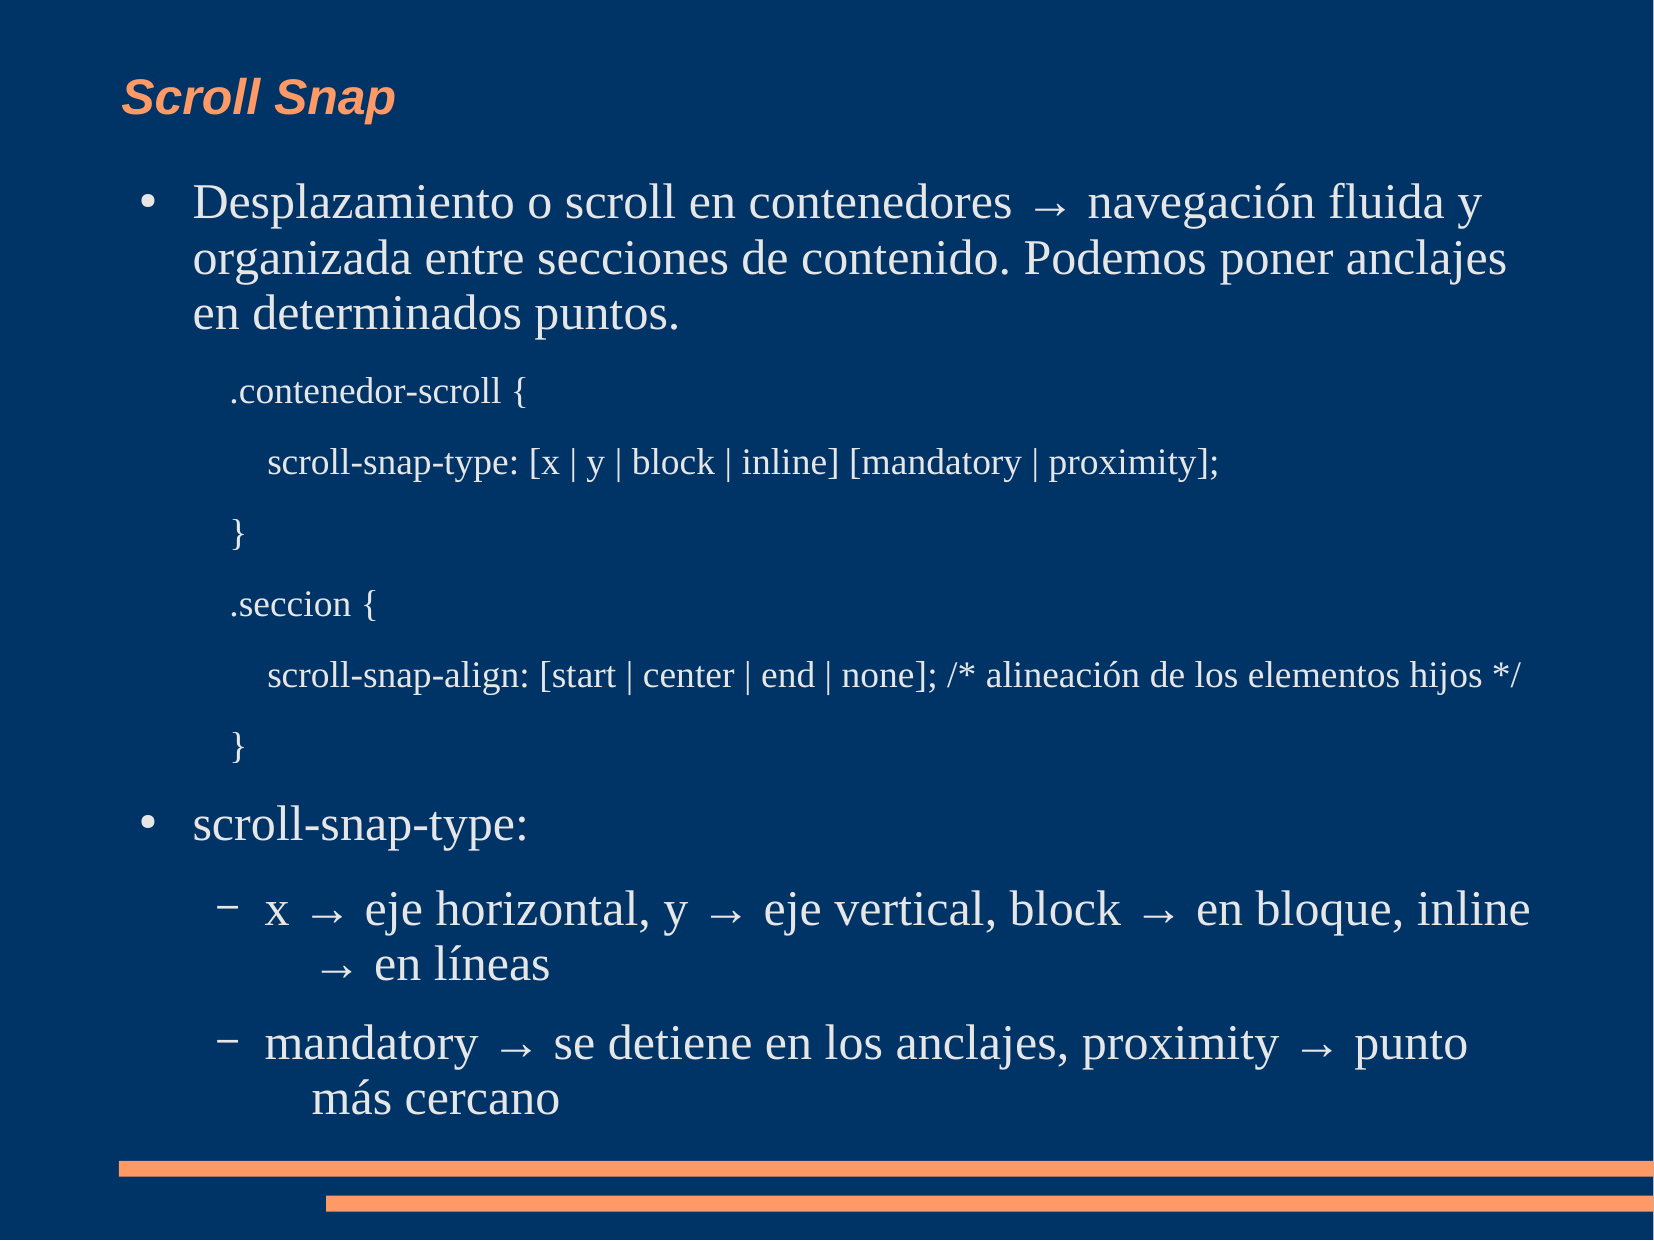

# Scroll Snap
Desplazamiento o scroll en contenedores → navegación fluida y organizada entre secciones de contenido. Podemos poner anclajes en determinados puntos.
.contenedor-scroll {
 scroll-snap-type: [x | y | block | inline] [mandatory | proximity];
}
.seccion {
 scroll-snap-align: [start | center | end | none]; /* alineación de los elementos hijos */
}
scroll-snap-type:
x → eje horizontal, y → eje vertical, block → en bloque, inline → en líneas
mandatory → se detiene en los anclajes, proximity → punto más cercano